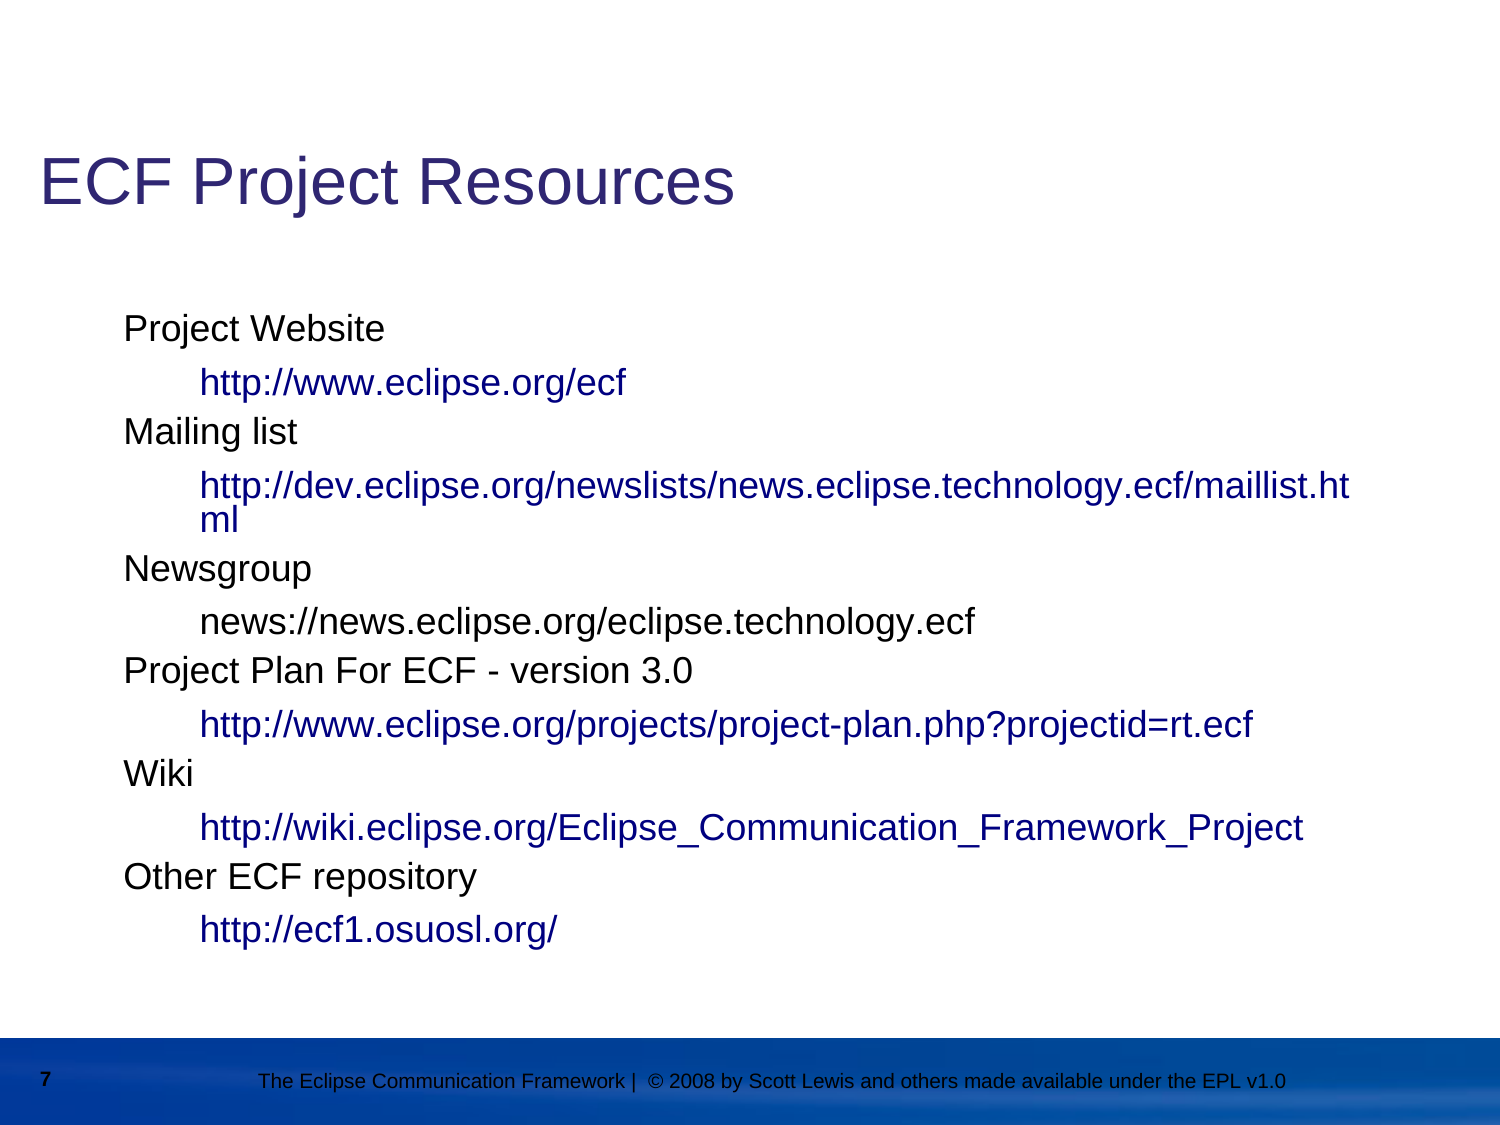

# ECF Project Resources
Project Website
http://www.eclipse.org/ecf
Mailing list
http://dev.eclipse.org/newslists/news.eclipse.technology.ecf/maillist.html
Newsgroup
news://news.eclipse.org/eclipse.technology.ecf
Project Plan For ECF - version 3.0
http://www.eclipse.org/projects/project-plan.php?projectid=rt.ecf
Wiki
http://wiki.eclipse.org/Eclipse_Communication_Framework_Project
Other ECF repository
http://ecf1.osuosl.org/
7